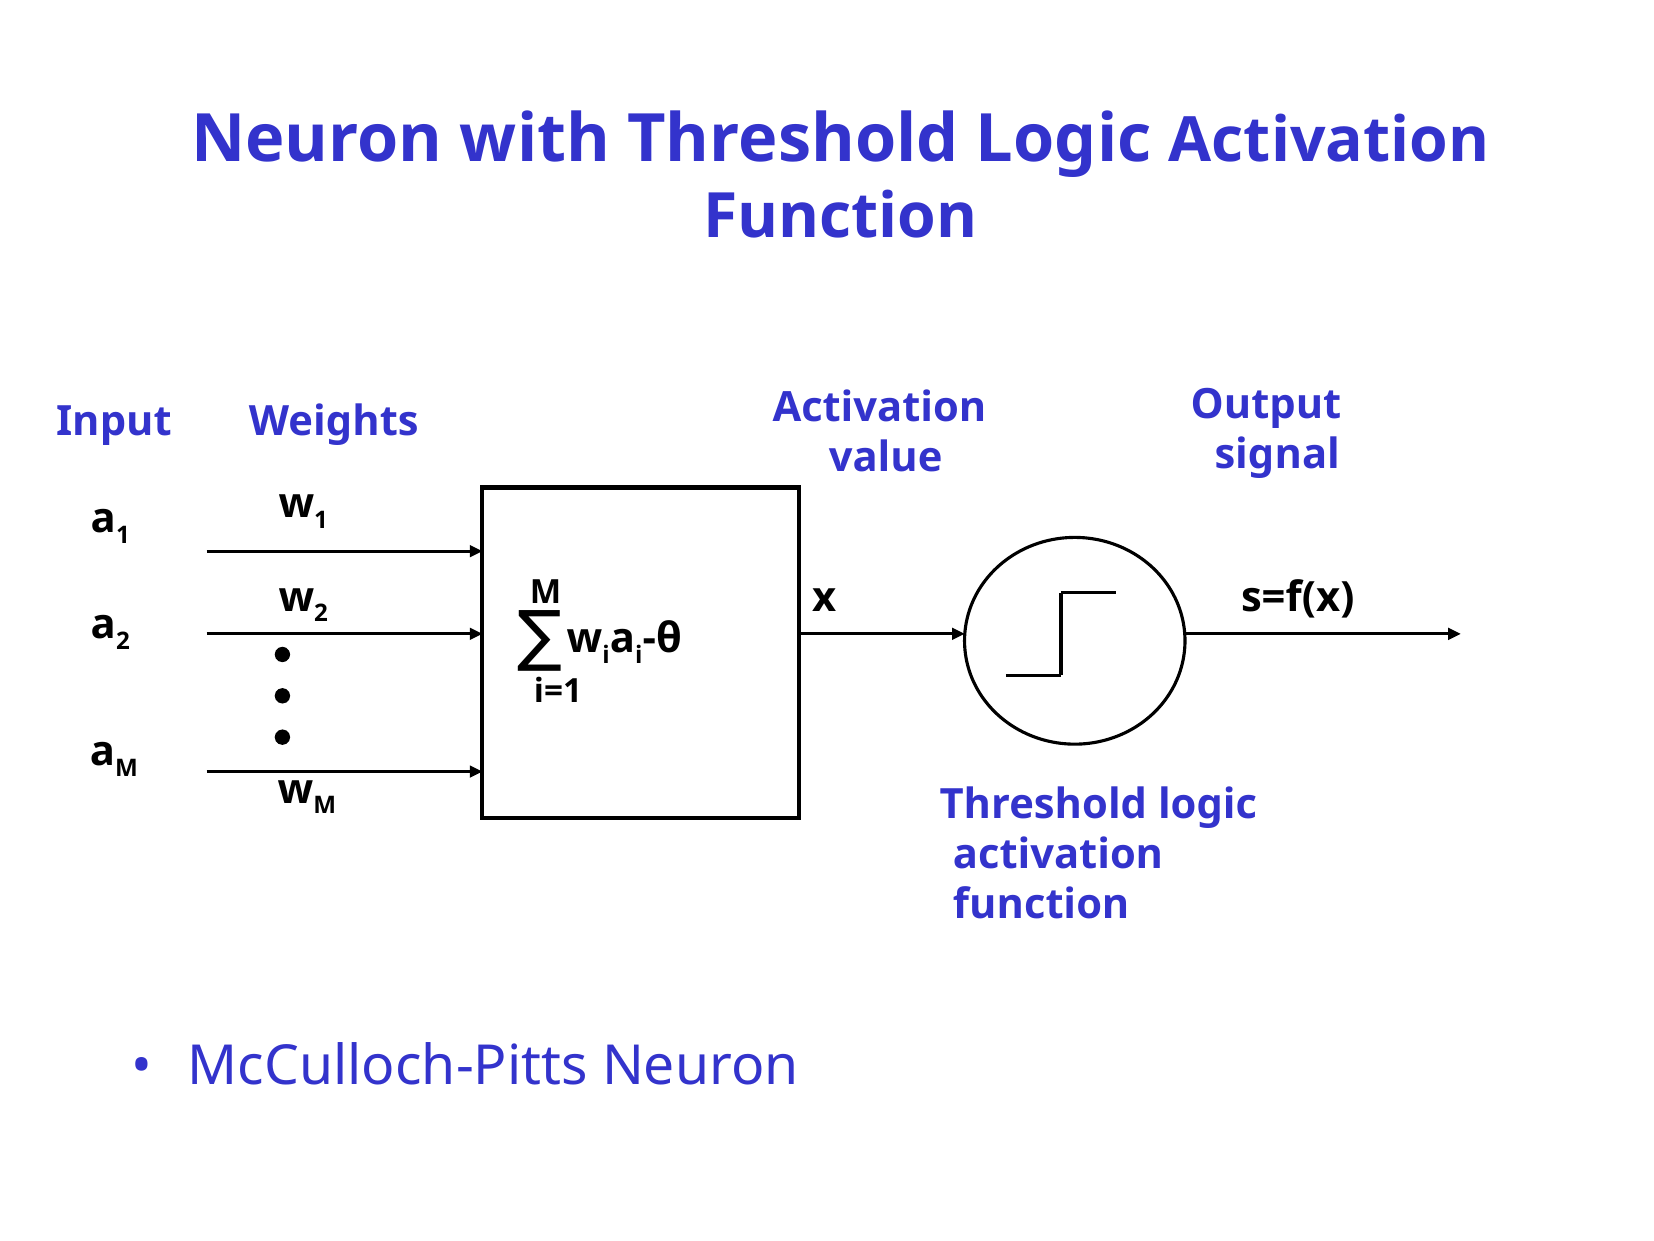

# Neuron with Threshold Logic Activation Function
 Output signal
Activation value
Input
Weights
w1
a1
w2
x
s=f(x)
M
∑
a2
wiai-θ
i=1
aM
wM
 Threshold logic activation function
McCulloch-Pitts Neuron